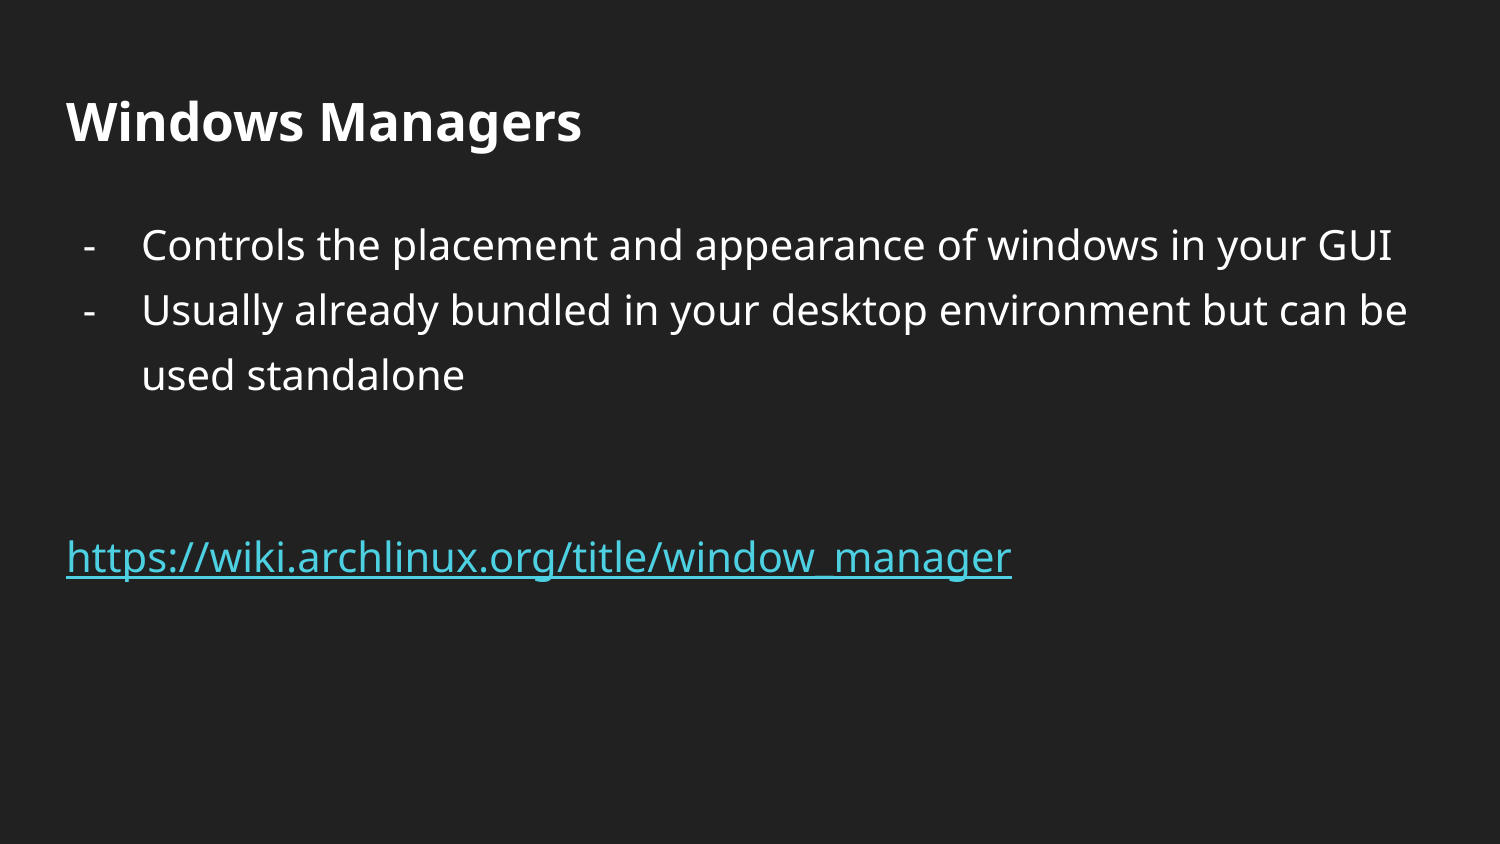

# Windows Managers
Controls the placement and appearance of windows in your GUI
Usually already bundled in your desktop environment but can be used standalone
https://wiki.archlinux.org/title/window_manager